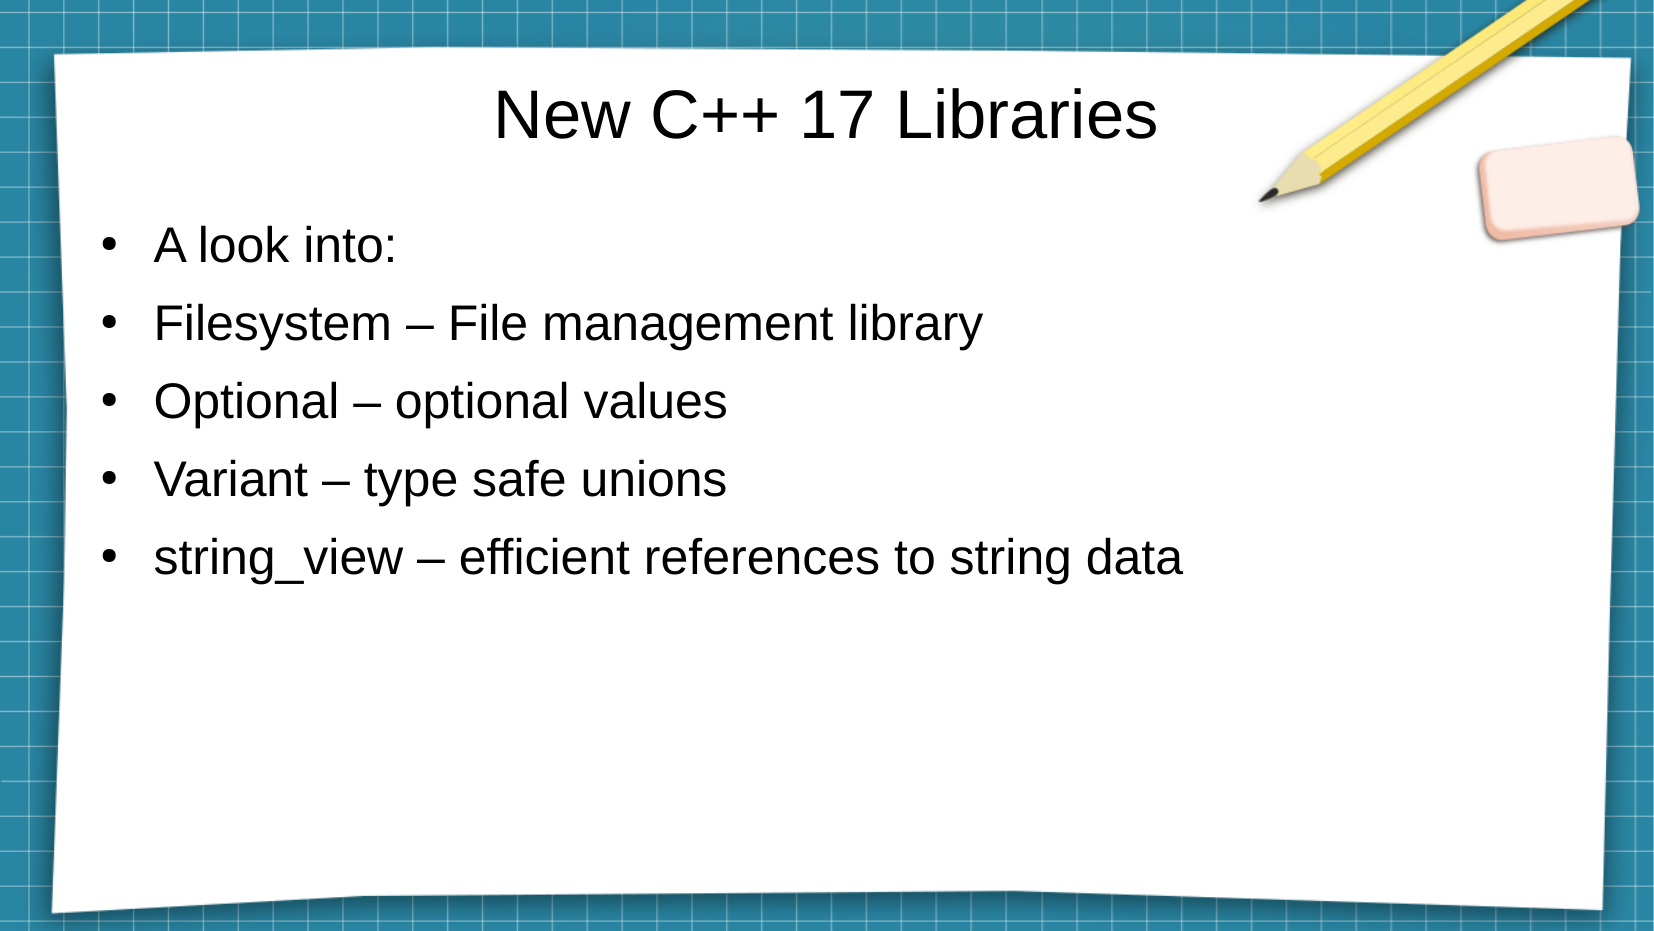

# New C++ 17 Libraries
A look into:
Filesystem – File management library
Optional – optional values
Variant – type safe unions
string_view – efficient references to string data